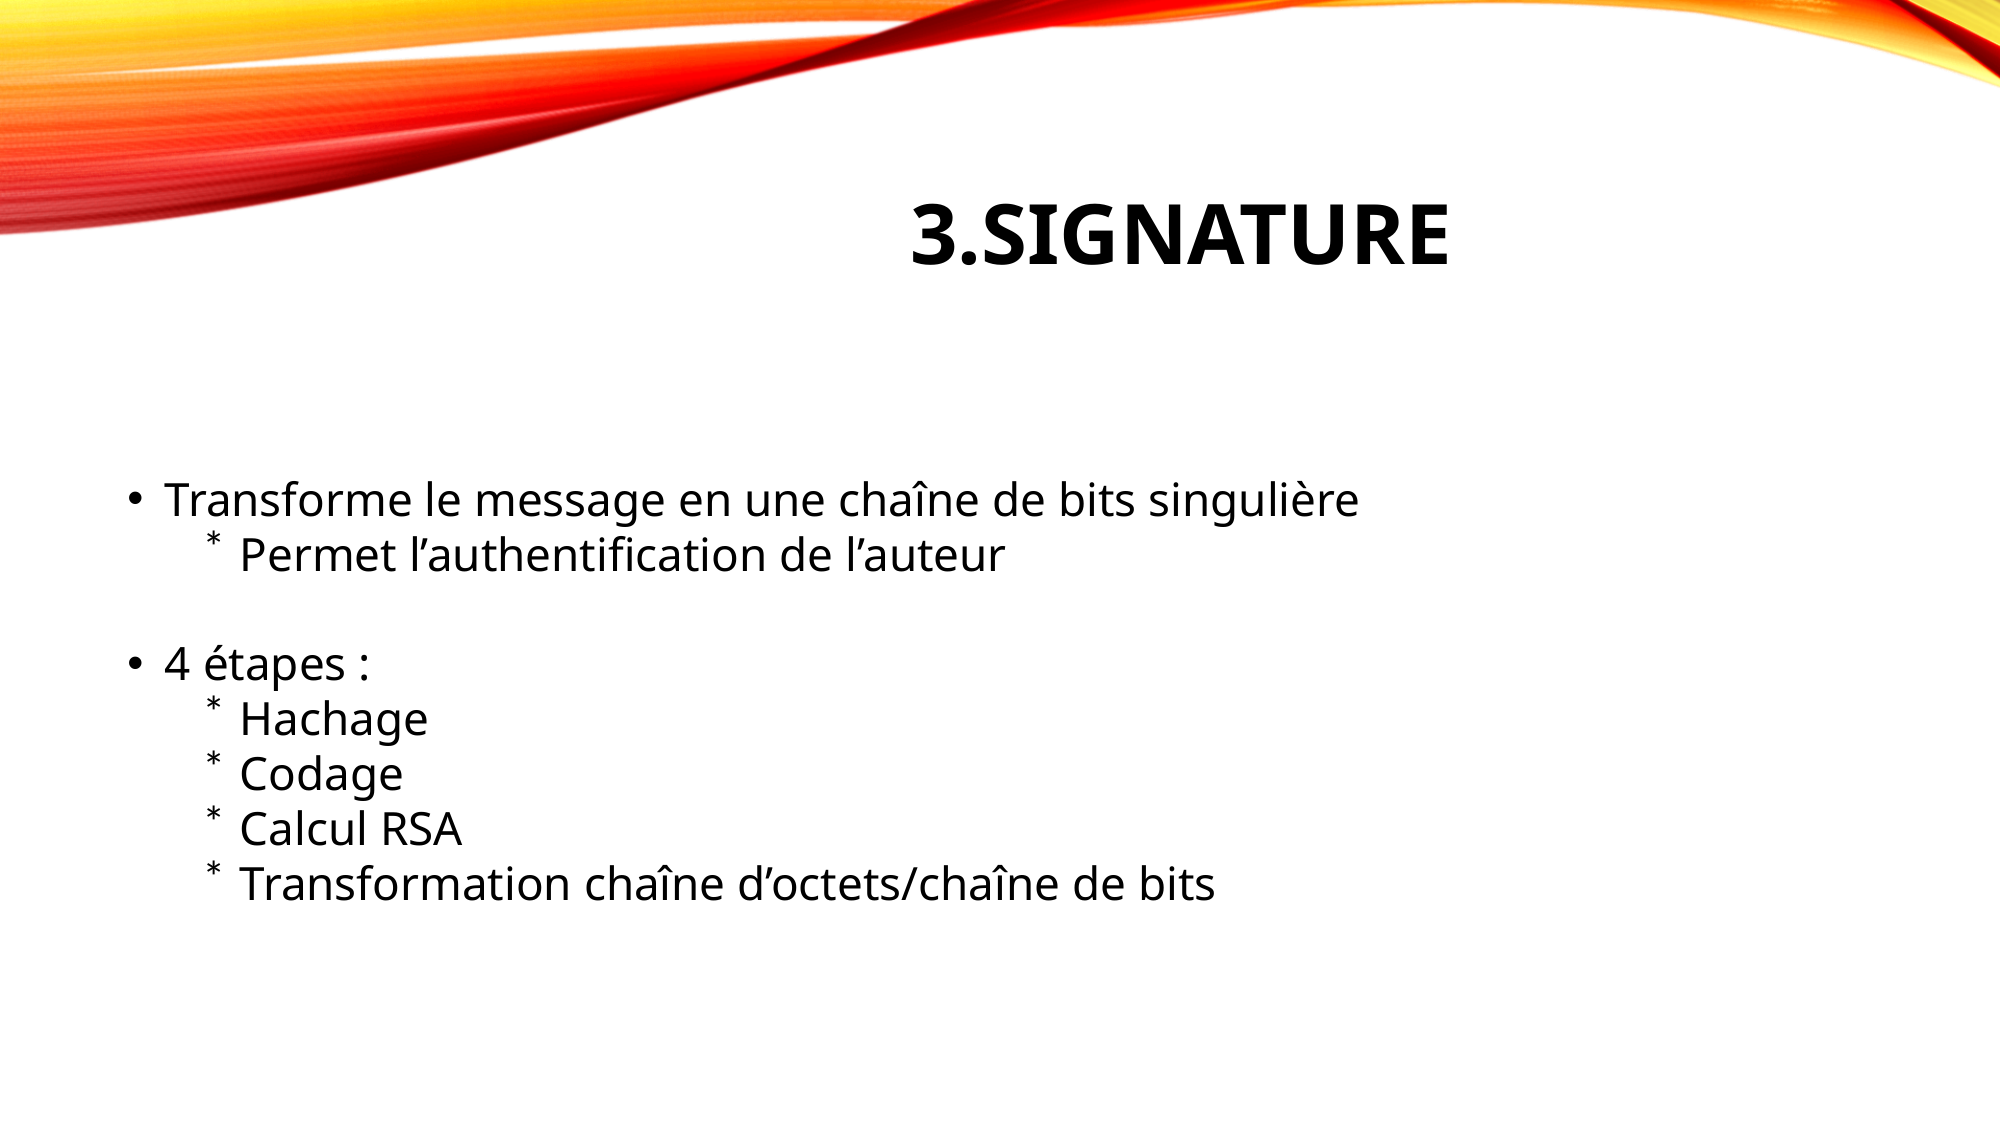

3.Signature
Transforme le message en une chaîne de bits singulière
Permet l’authentification de l’auteur
4 étapes :
Hachage
Codage
Calcul RSA
Transformation chaîne d’octets/chaîne de bits